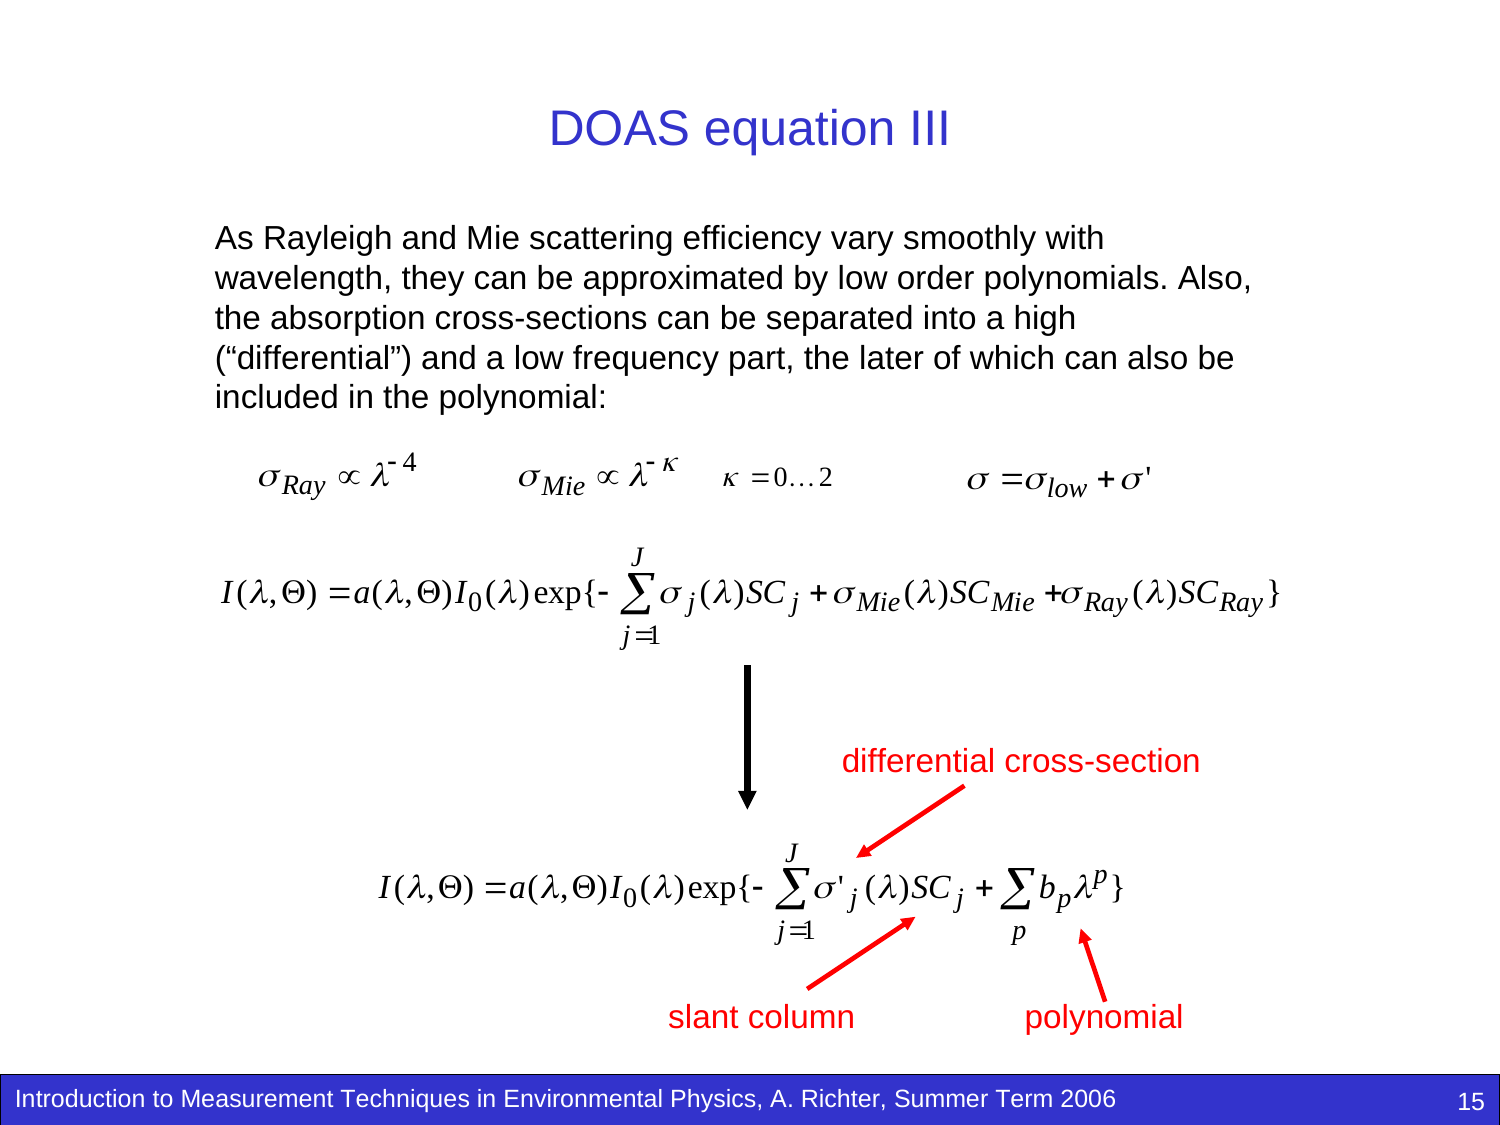

DOAS equation III
As Rayleigh and Mie scattering efficiency vary smoothly with wavelength, they can be approximated by low order polynomials. Also, the absorption cross-sections can be separated into a high (“differential”) and a low frequency part, the later of which can also be included in the polynomial:
differential cross-section
slant column
polynomial
15